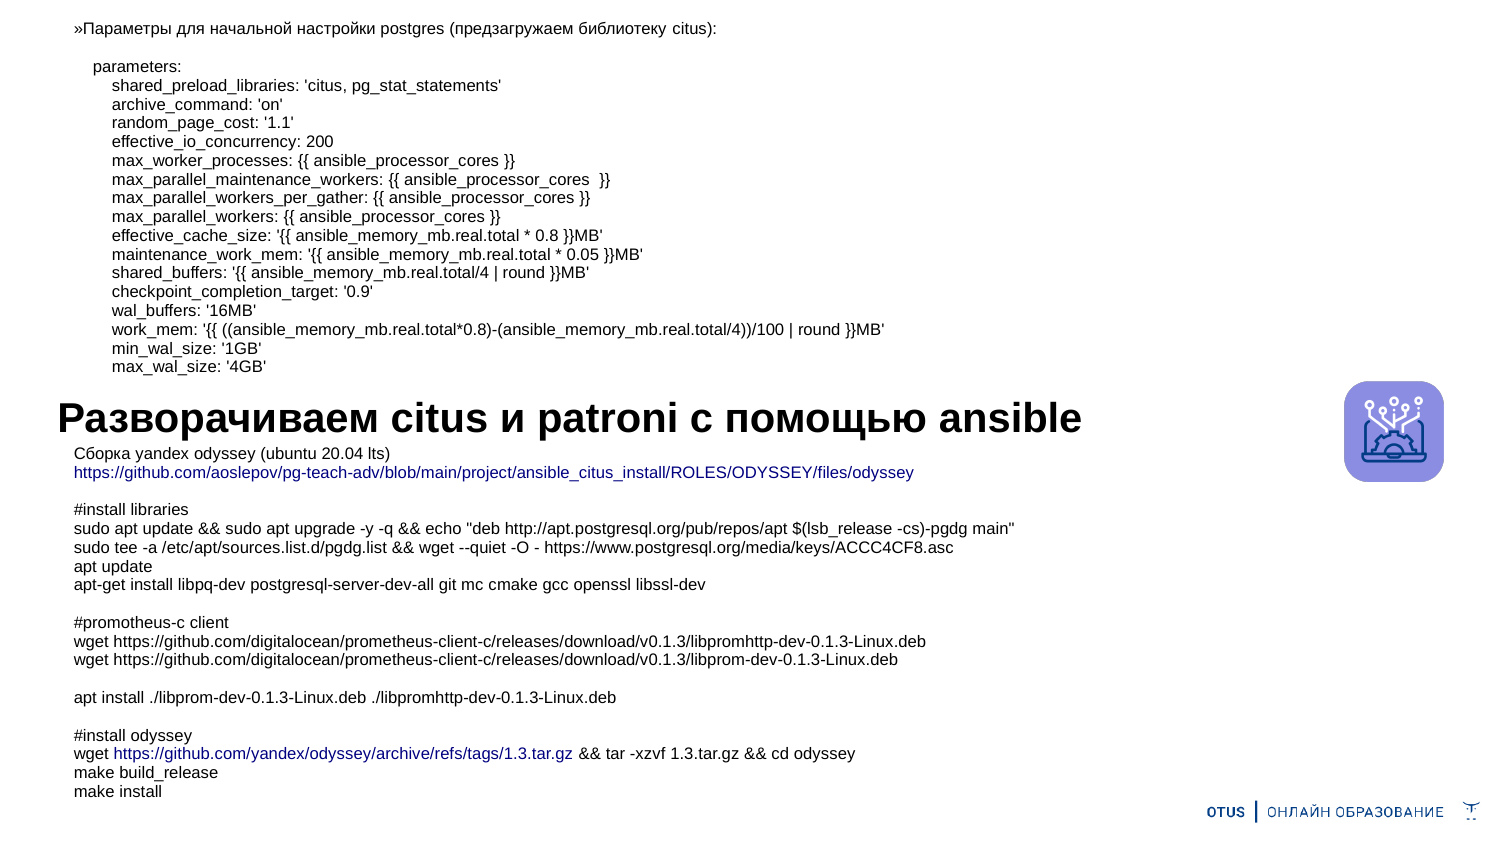

»Параметры для начальной настройки postgres (предзагружаем библиотеку citus):
 parameters:
 shared_preload_libraries: 'citus, pg_stat_statements'
 archive_command: 'on'
 random_page_cost: '1.1'
 effective_io_concurrency: 200
 max_worker_processes: {{ ansible_processor_cores }}
 max_parallel_maintenance_workers: {{ ansible_processor_cores }}
 max_parallel_workers_per_gather: {{ ansible_processor_cores }}
 max_parallel_workers: {{ ansible_processor_cores }}
 effective_cache_size: '{{ ansible_memory_mb.real.total * 0.8 }}MB'
 maintenance_work_mem: '{{ ansible_memory_mb.real.total * 0.05 }}MB'
 shared_buffers: '{{ ansible_memory_mb.real.total/4 | round }}MB'
 checkpoint_completion_target: '0.9'
 wal_buffers: '16MB'
 work_mem: '{{ ((ansible_memory_mb.real.total*0.8)-(ansible_memory_mb.real.total/4))/100 | round }}MB'
 min_wal_size: '1GB'
 max_wal_size: '4GB'
Разворачиваем citus и patroni с помощью ansible
Сборка yandex odyssey (ubuntu 20.04 lts)
https://github.com/aoslepov/pg-teach-adv/blob/main/project/ansible_citus_install/ROLES/ODYSSEY/files/odyssey
#install libraries
sudo apt update && sudo apt upgrade -y -q && echo "deb http://apt.postgresql.org/pub/repos/apt $(lsb_release -cs)-pgdg main"
sudo tee -a /etc/apt/sources.list.d/pgdg.list && wget --quiet -O - https://www.postgresql.org/media/keys/ACCC4CF8.asc
apt update
apt-get install libpq-dev postgresql-server-dev-all git mc cmake gcc openssl libssl-dev
#promotheus-c client
wget https://github.com/digitalocean/prometheus-client-c/releases/download/v0.1.3/libpromhttp-dev-0.1.3-Linux.deb
wget https://github.com/digitalocean/prometheus-client-c/releases/download/v0.1.3/libprom-dev-0.1.3-Linux.deb
apt install ./libprom-dev-0.1.3-Linux.deb ./libpromhttp-dev-0.1.3-Linux.deb
#install odyssey
wget https://github.com/yandex/odyssey/archive/refs/tags/1.3.tar.gz && tar -xzvf 1.3.tar.gz && cd odyssey
make build_release
make install